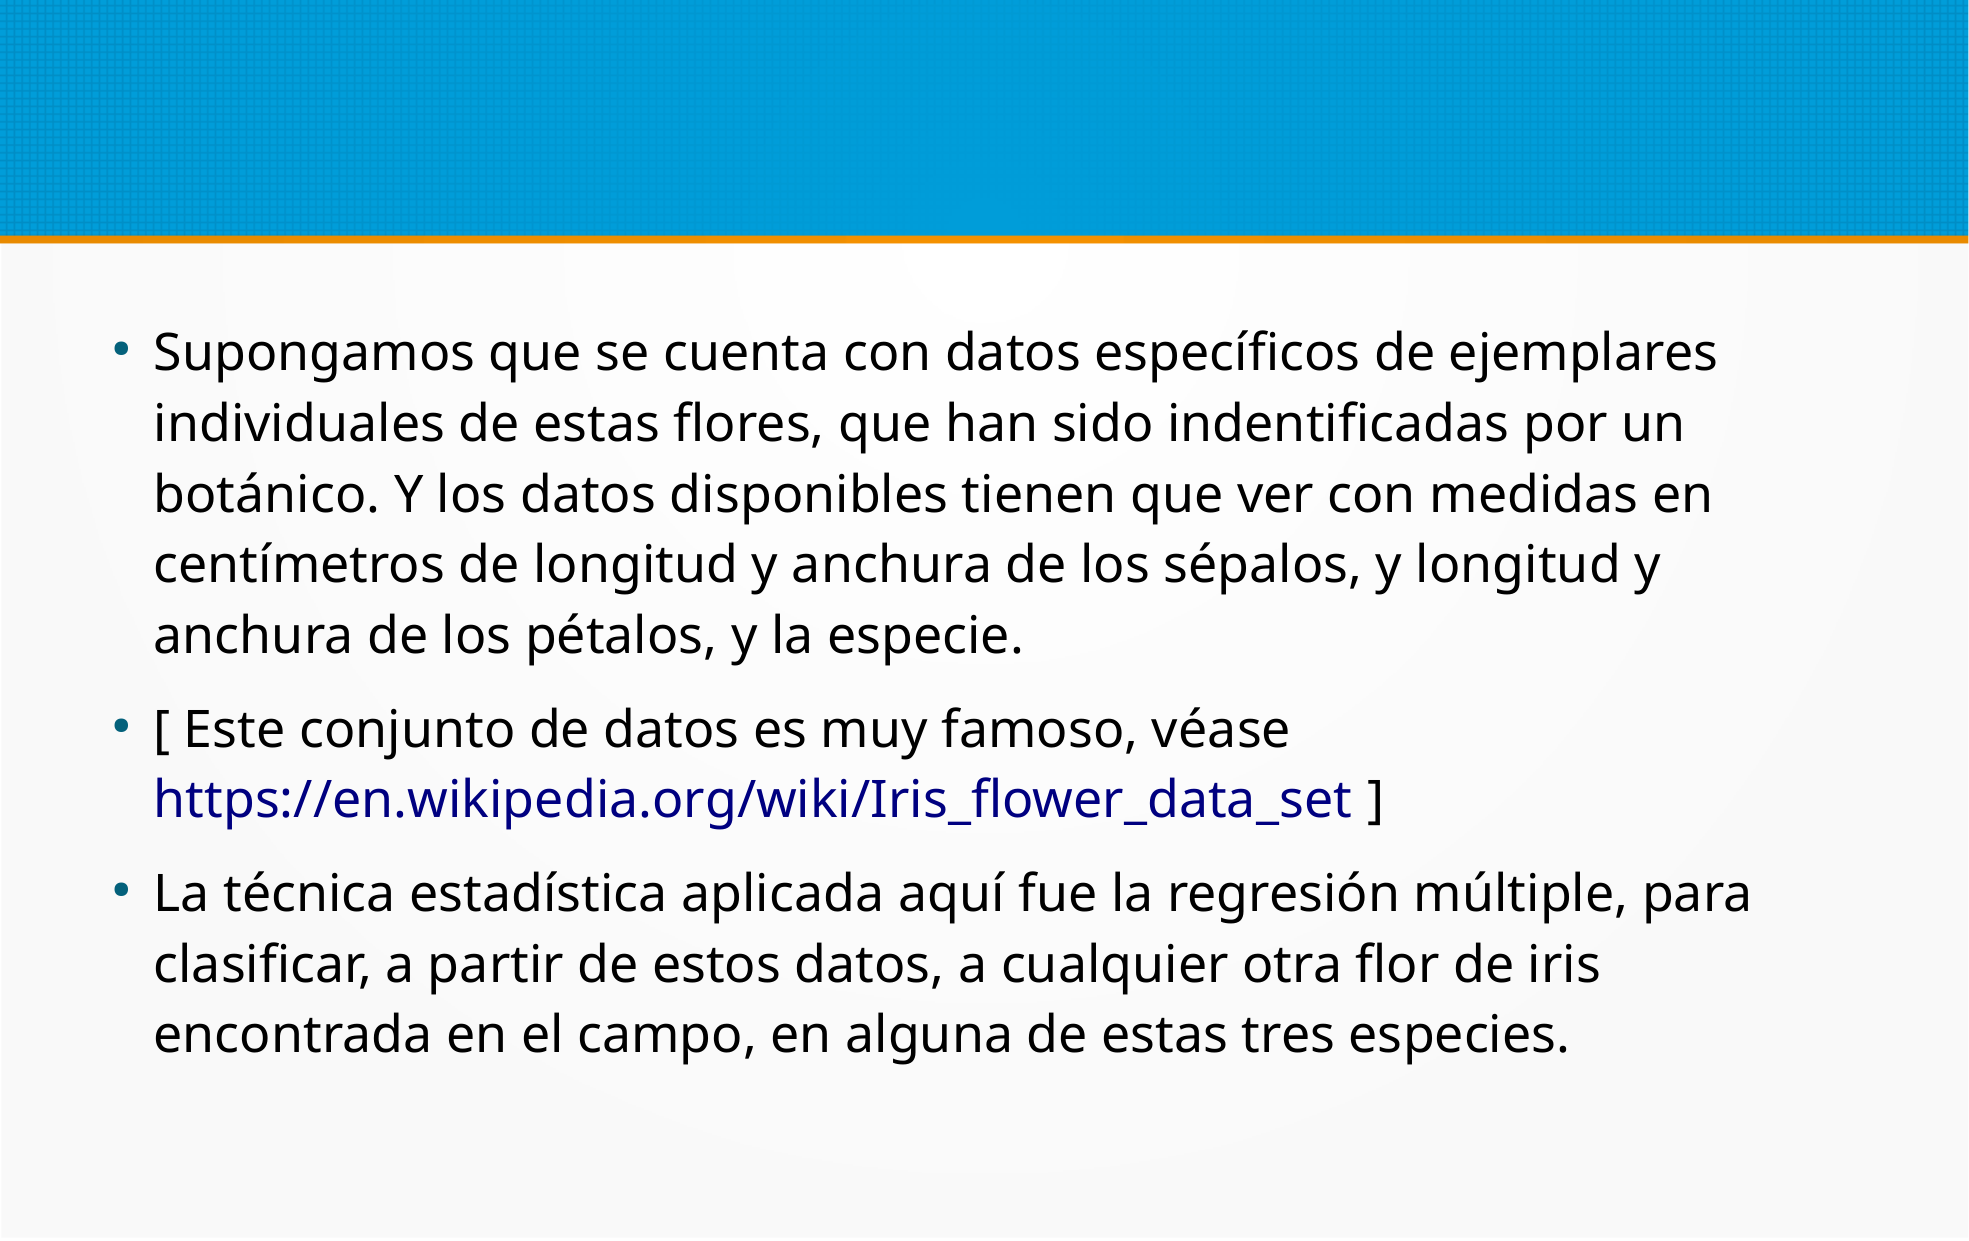

#
Supongamos que se cuenta con datos específicos de ejemplares individuales de estas flores, que han sido indentificadas por un botánico. Y los datos disponibles tienen que ver con medidas en centímetros de longitud y anchura de los sépalos, y longitud y anchura de los pétalos, y la especie.
[ Este conjunto de datos es muy famoso, véase https://en.wikipedia.org/wiki/Iris_flower_data_set ]
La técnica estadística aplicada aquí fue la regresión múltiple, para clasificar, a partir de estos datos, a cualquier otra flor de iris encontrada en el campo, en alguna de estas tres especies.